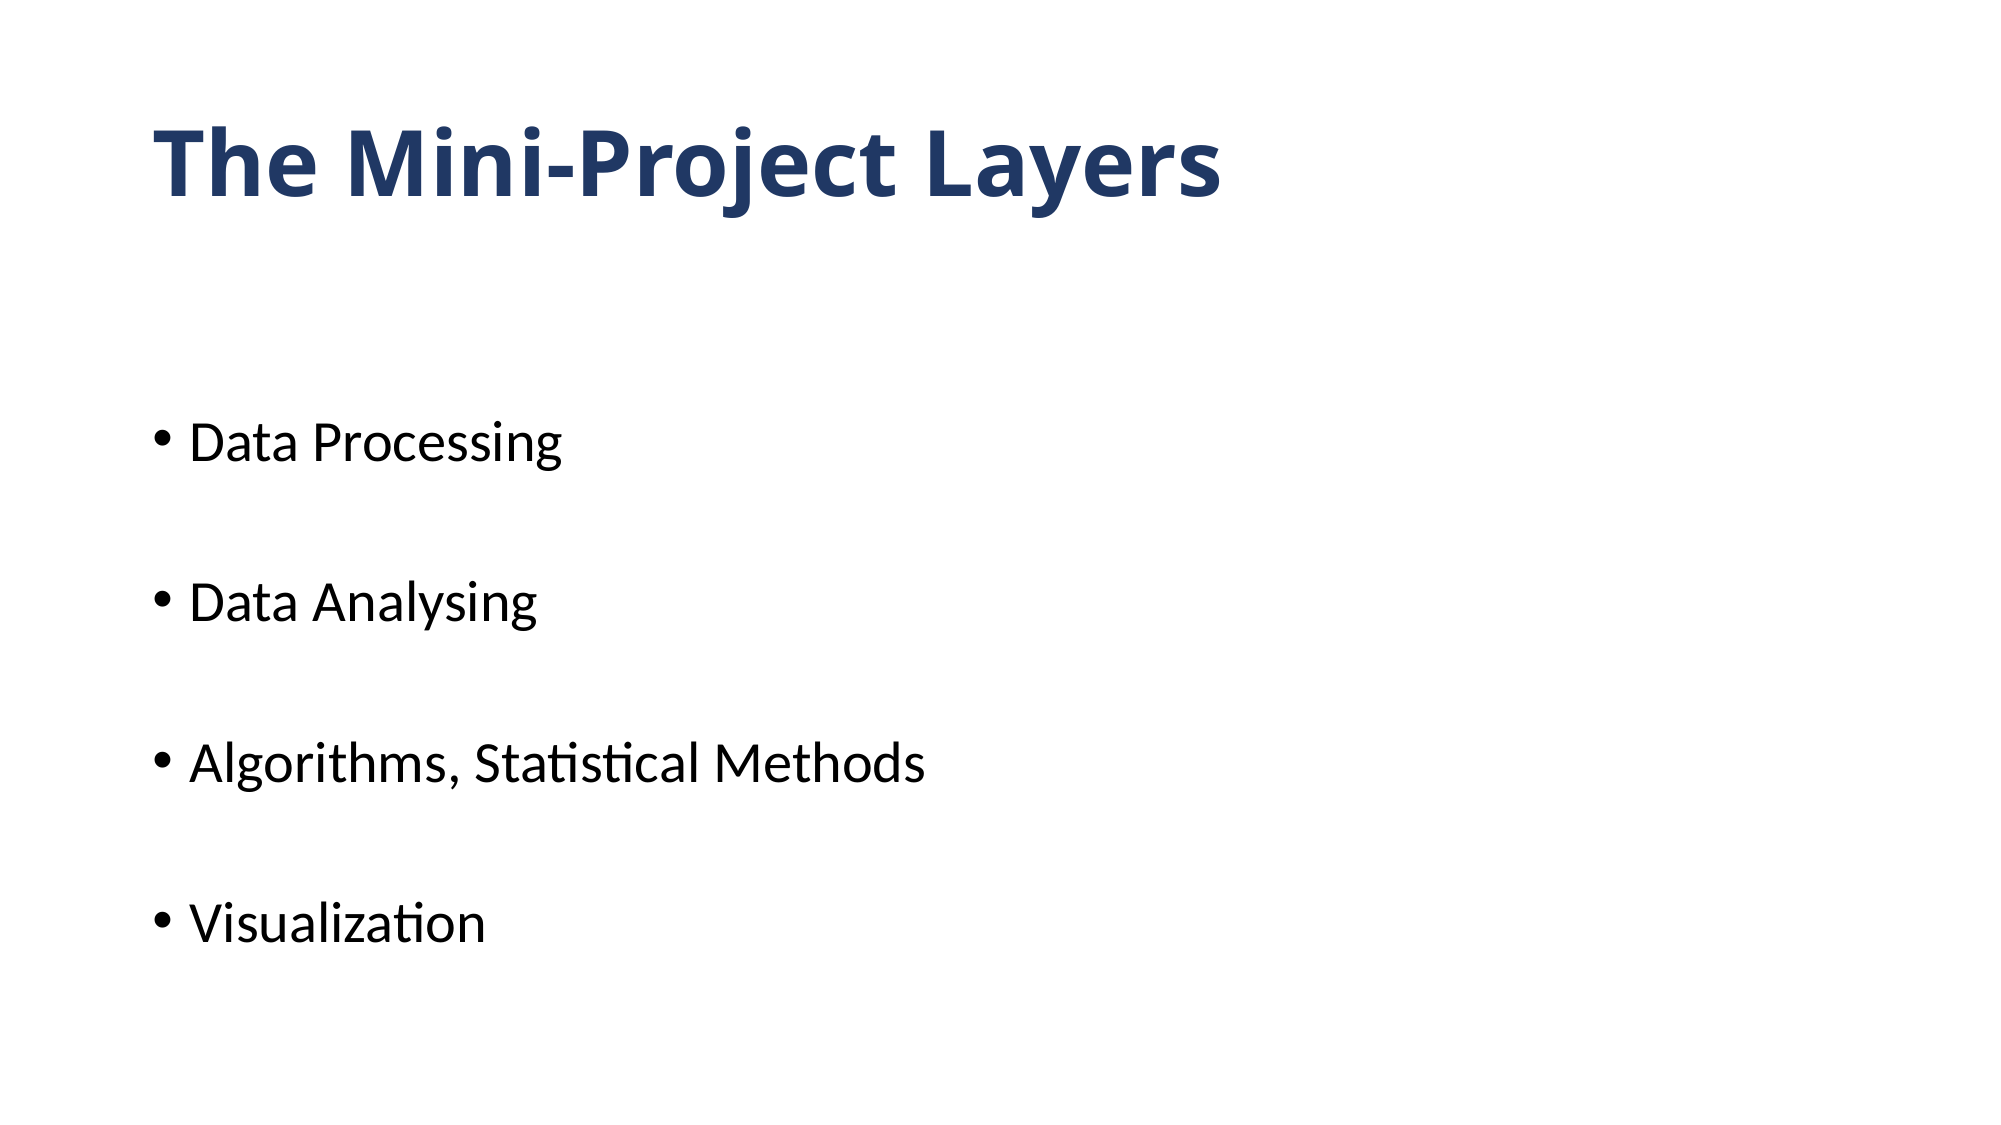

# The Mini-Project Layers
Data Processing
Data Analysing
Algorithms, Statistical Methods
Visualization